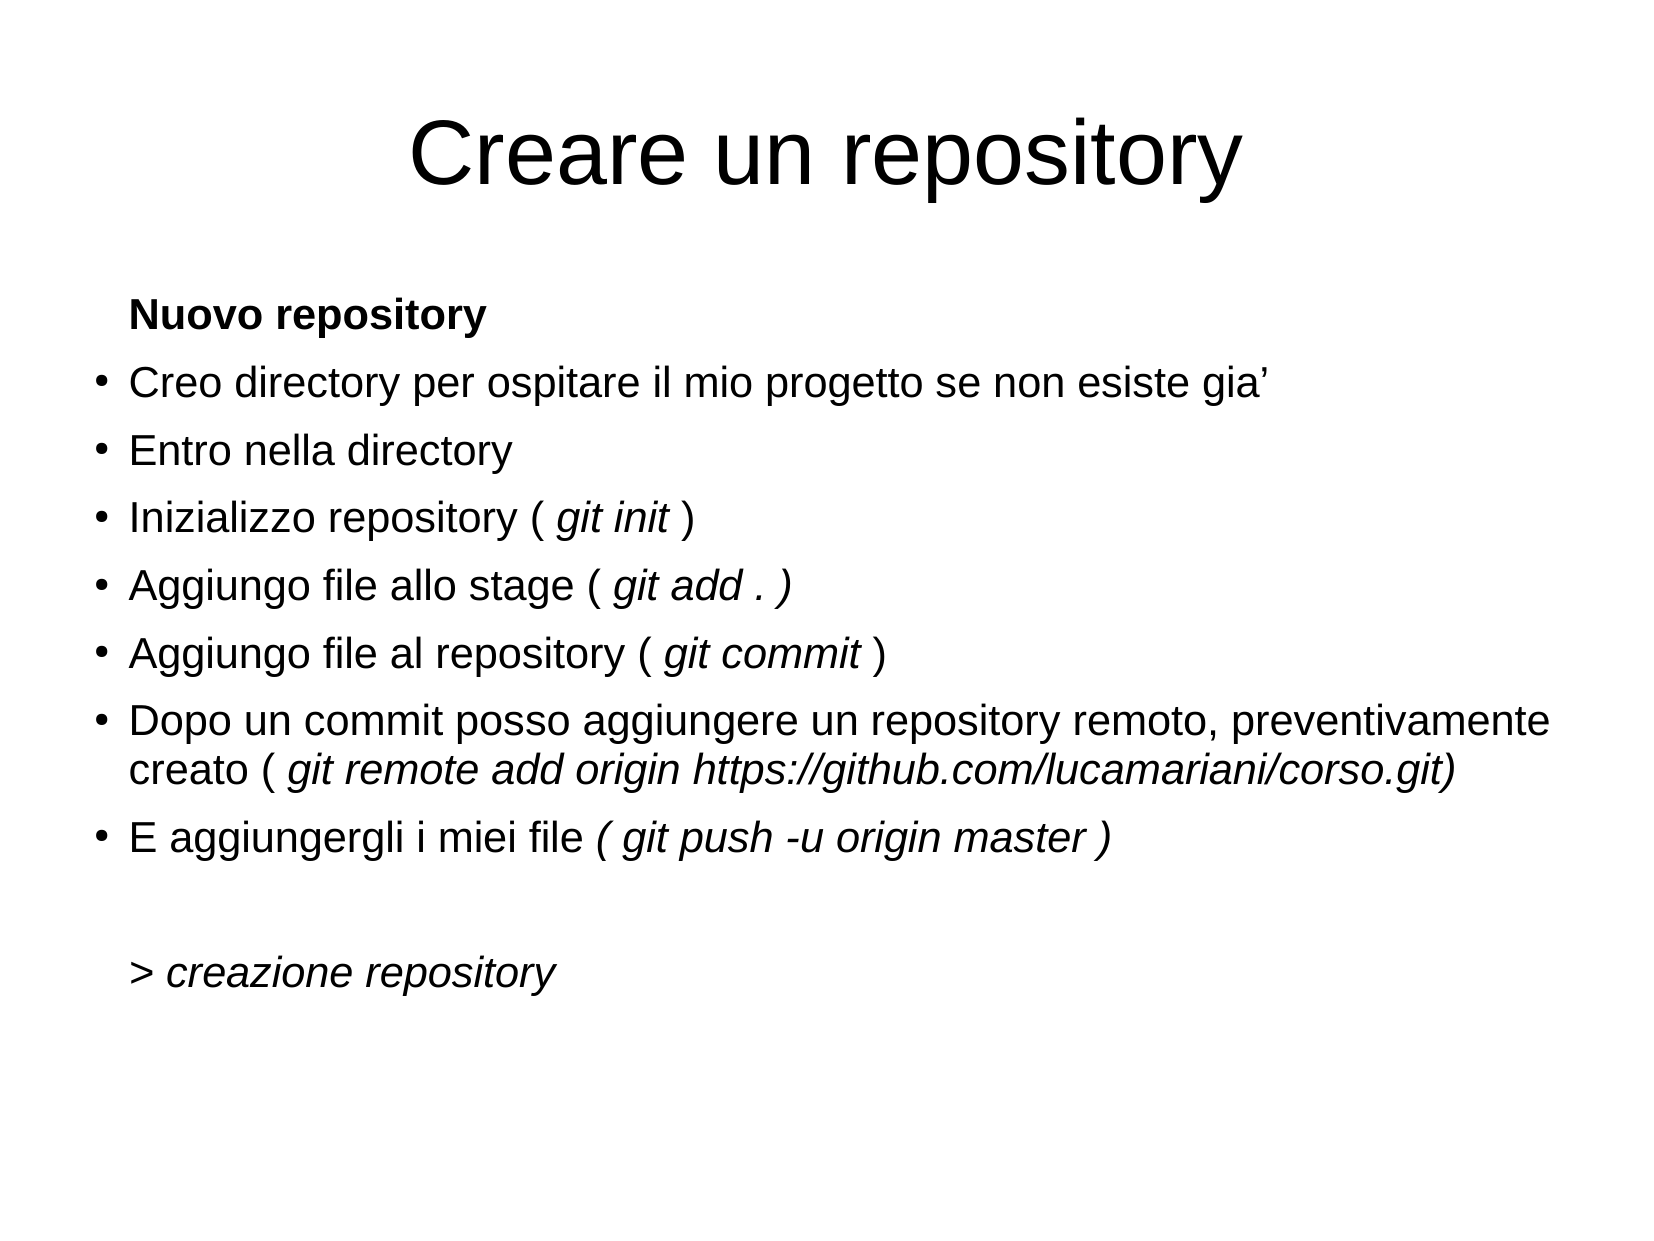

# Creare un repository
Nuovo repository
Creo directory per ospitare il mio progetto se non esiste gia’
Entro nella directory
Inizializzo repository ( git init )
Aggiungo file allo stage ( git add . )
Aggiungo file al repository ( git commit )
Dopo un commit posso aggiungere un repository remoto, preventivamente creato ( git remote add origin https://github.com/lucamariani/corso.git)
E aggiungergli i miei file ( git push -u origin master )
> creazione repository